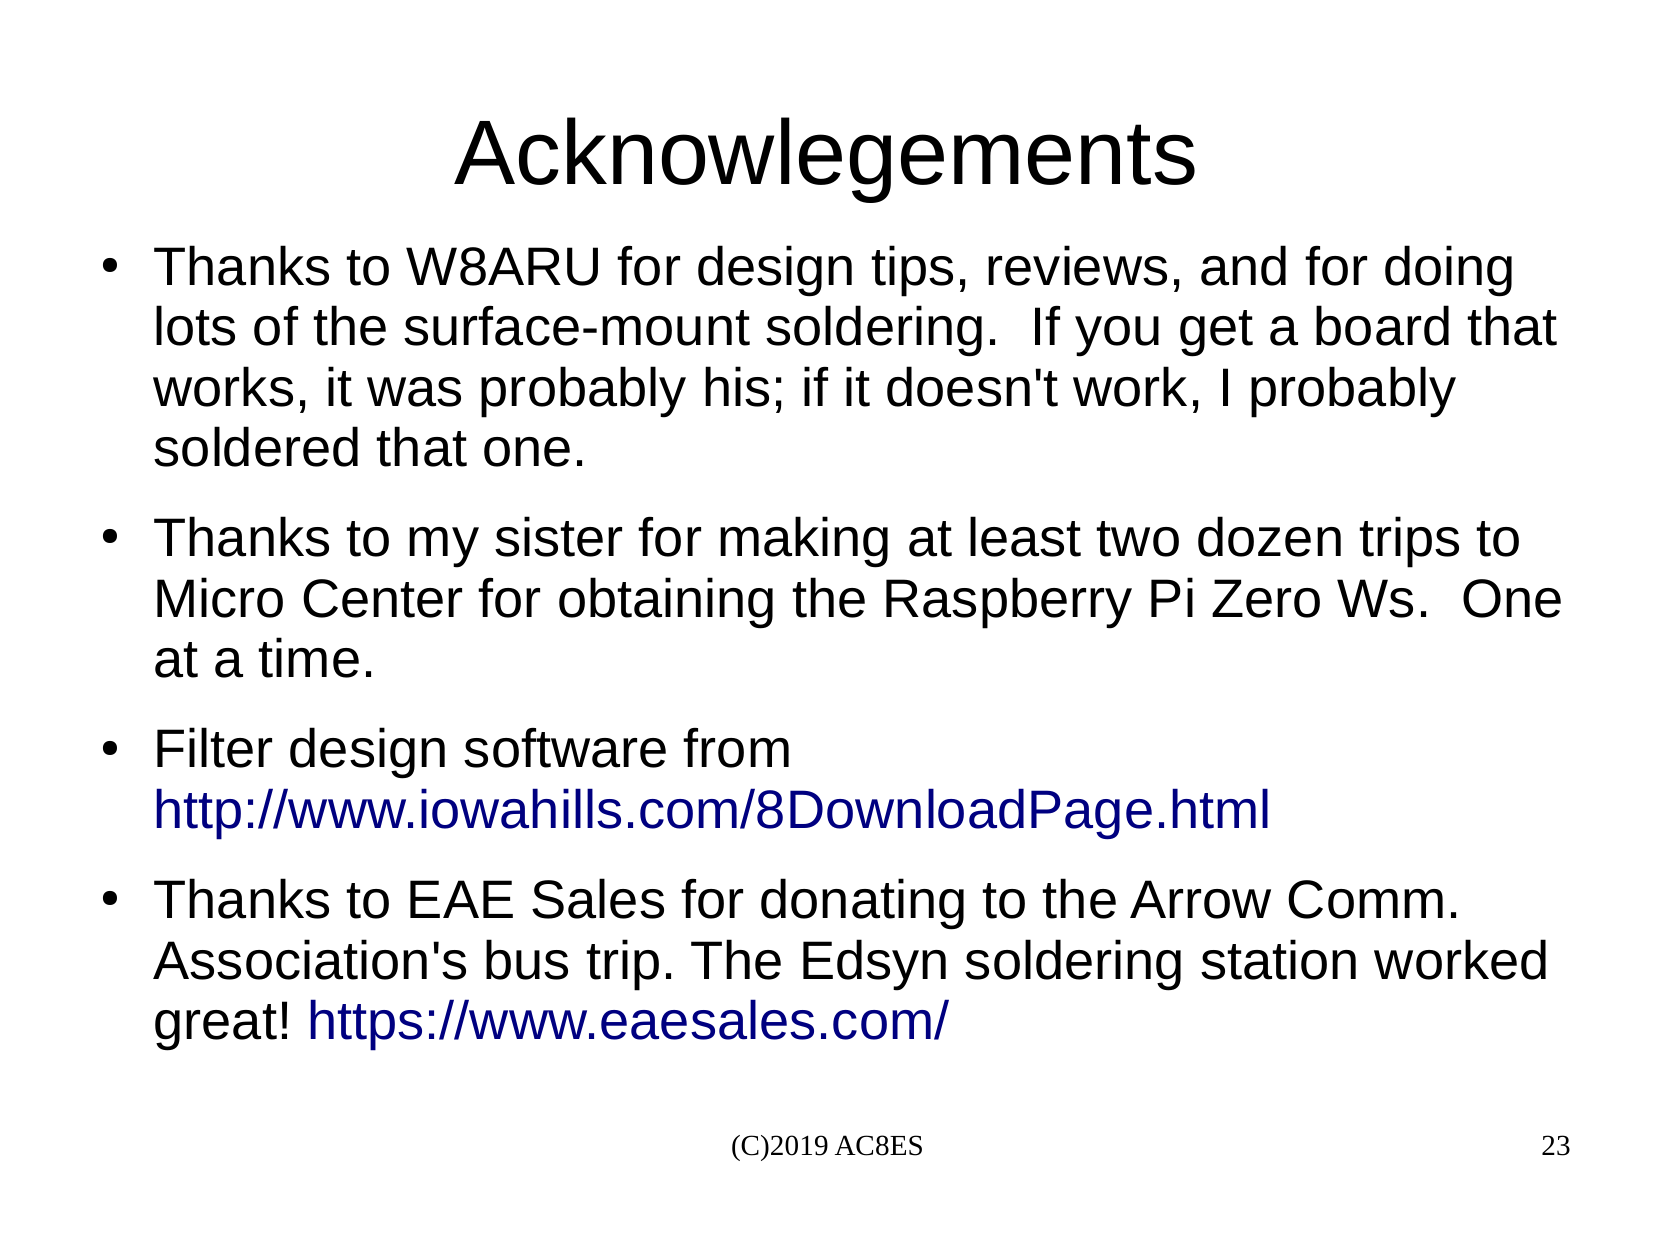

# Acknowlegements
Thanks to W8ARU for design tips, reviews, and for doing lots of the surface-mount soldering. If you get a board that works, it was probably his; if it doesn't work, I probably soldered that one.
Thanks to my sister for making at least two dozen trips to Micro Center for obtaining the Raspberry Pi Zero Ws. One at a time.
Filter design software from
http://www.iowahills.com/8DownloadPage.html
Thanks to EAE Sales for donating to the Arrow Comm. Association's bus trip. The Edsyn soldering station worked great! https://www.eaesales.com/
(C)2019 AC8ES
23